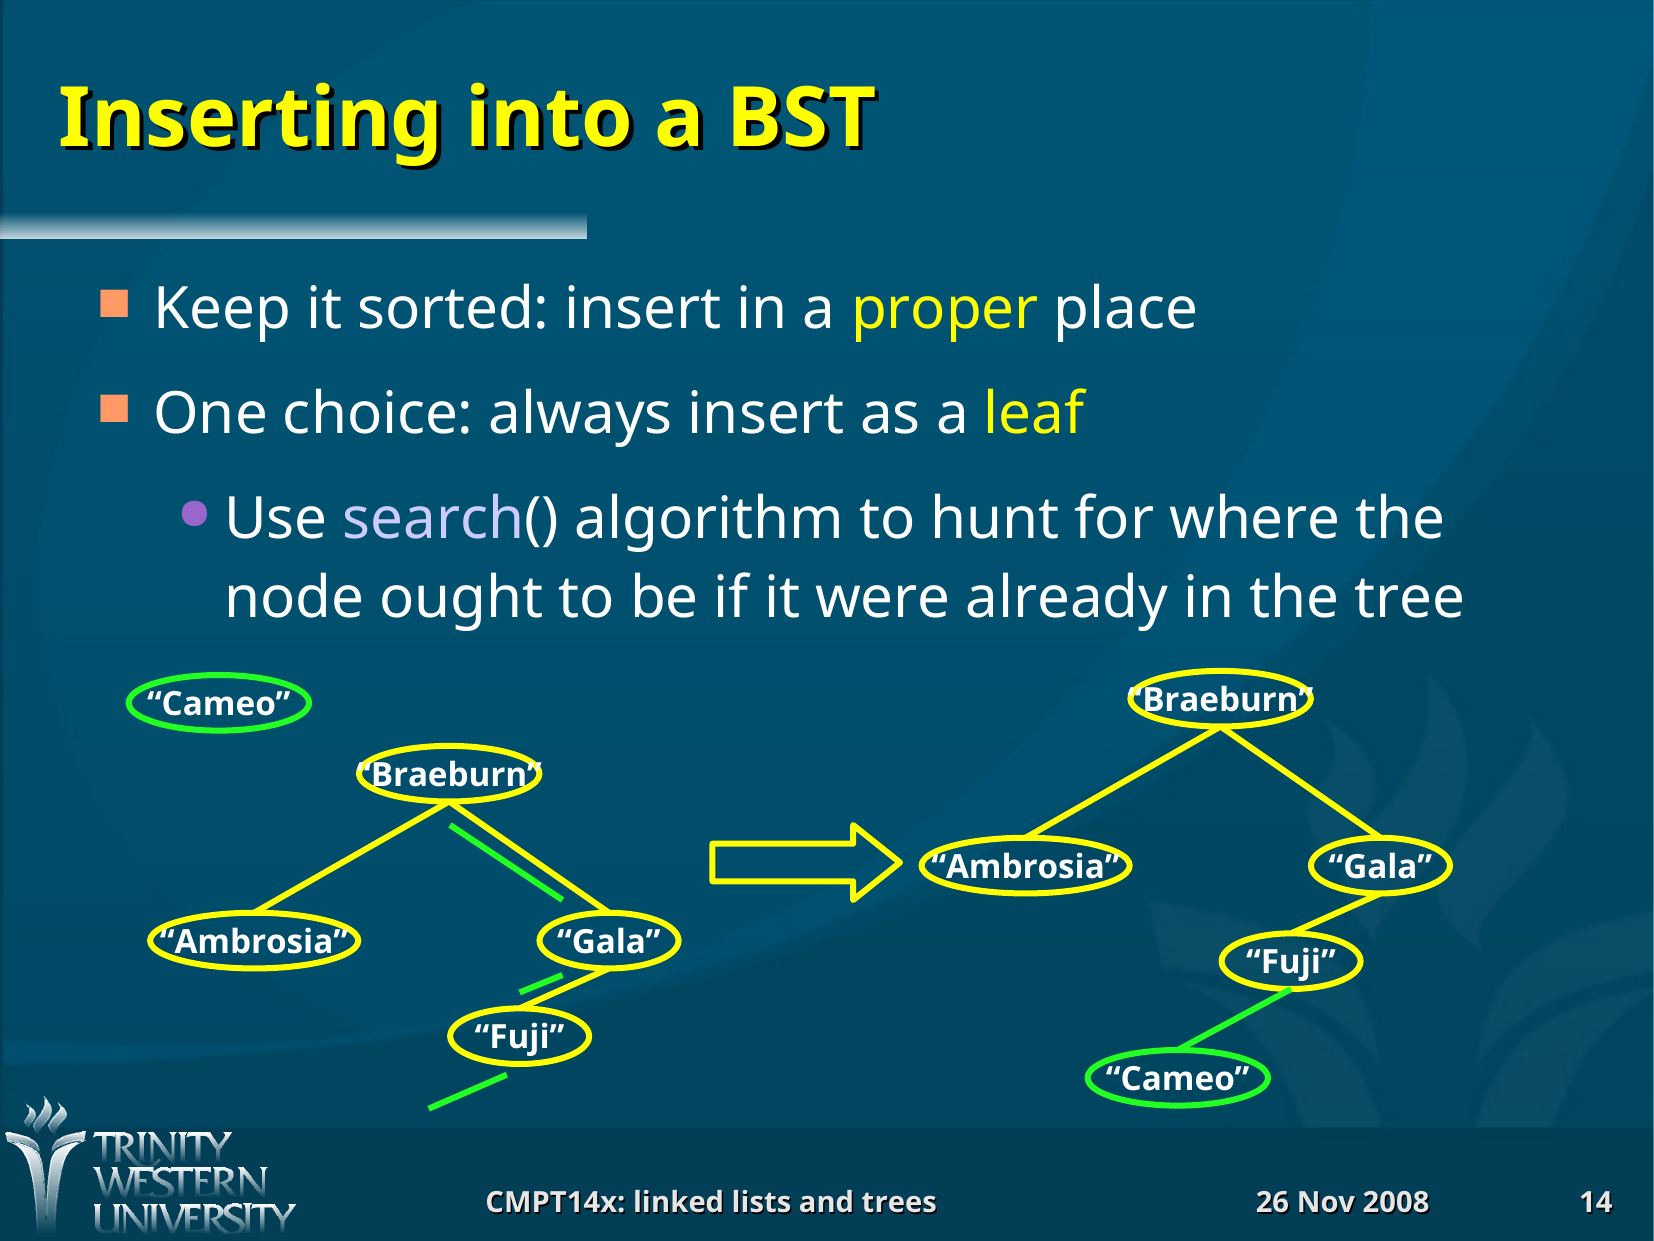

# Inserting into a BST
Keep it sorted: insert in a proper place
One choice: always insert as a leaf
Use search() algorithm to hunt for where the node ought to be if it were already in the tree
“Braeburn”
“Cameo”
“Braeburn”
“Ambrosia”
“Gala”
“Ambrosia”
“Gala”
“Fuji”
“Fuji”
“Cameo”
CMPT14x: linked lists and trees
26 Nov 2008
14